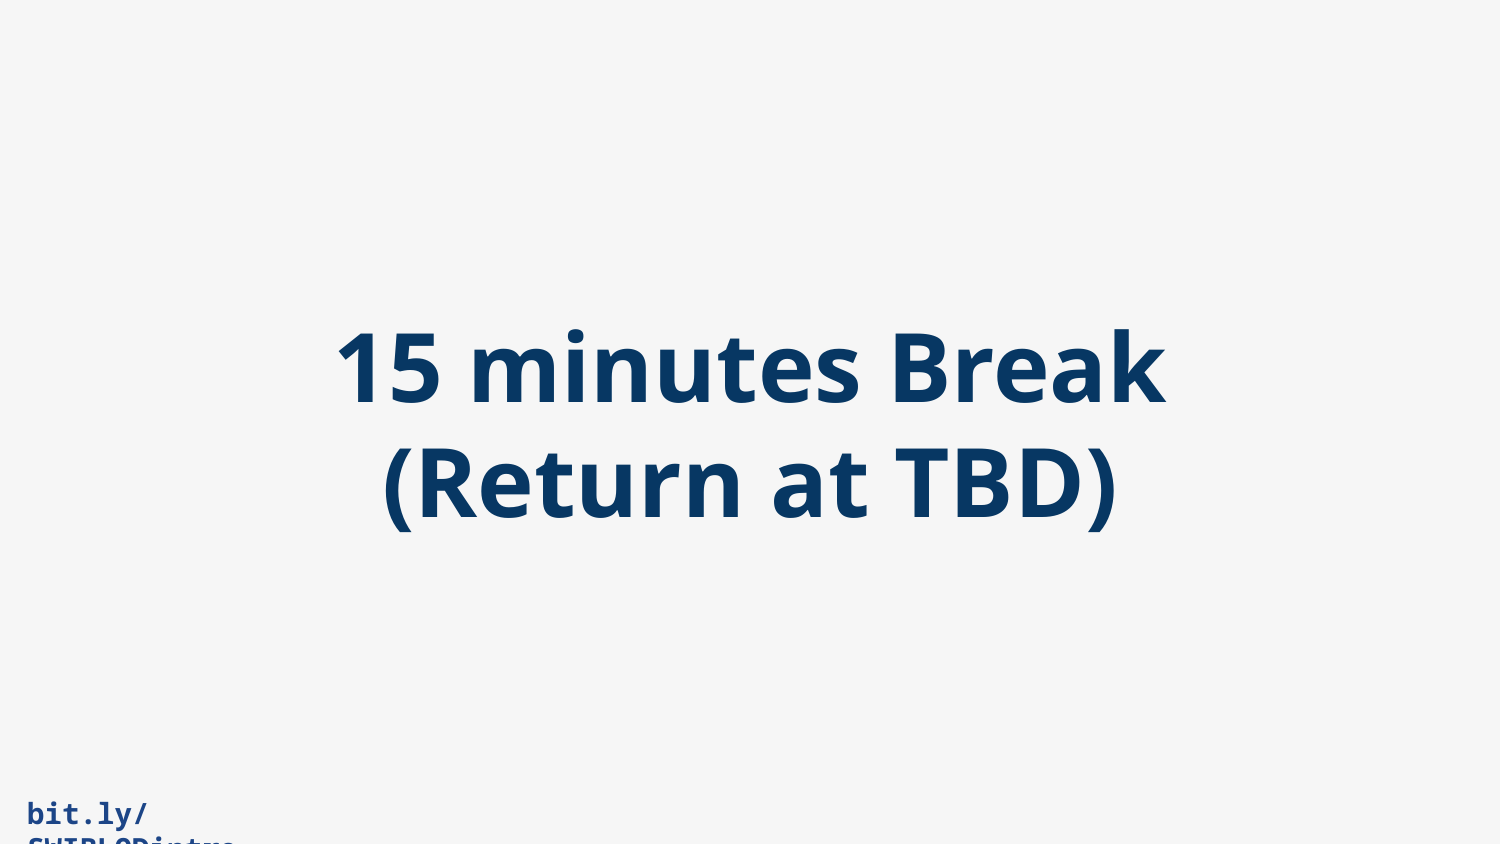

# 15 minutes Break (Return at TBD)